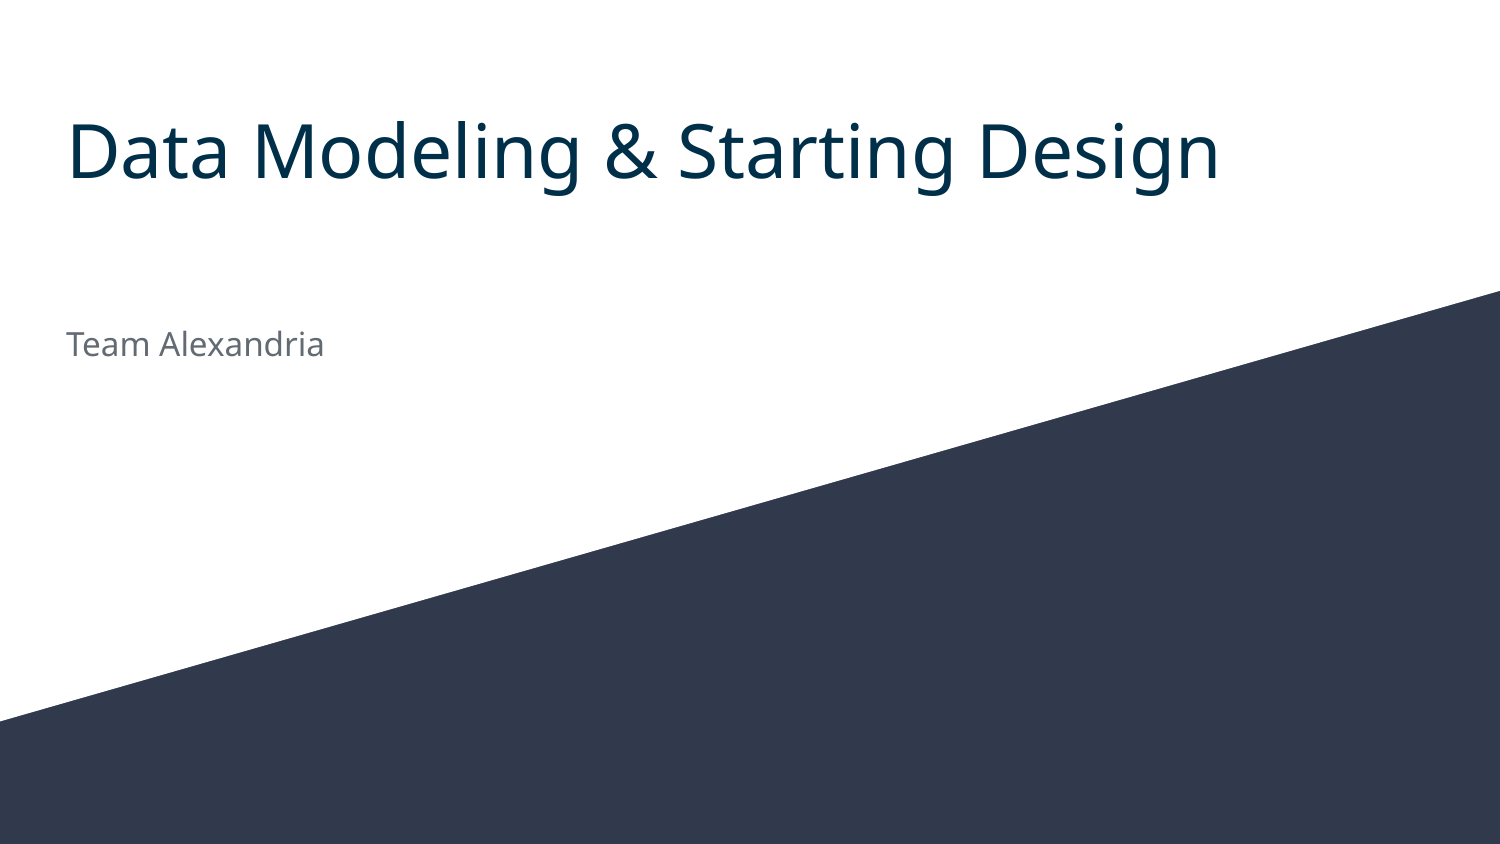

# Data Modeling & Starting Design
Team Alexandria